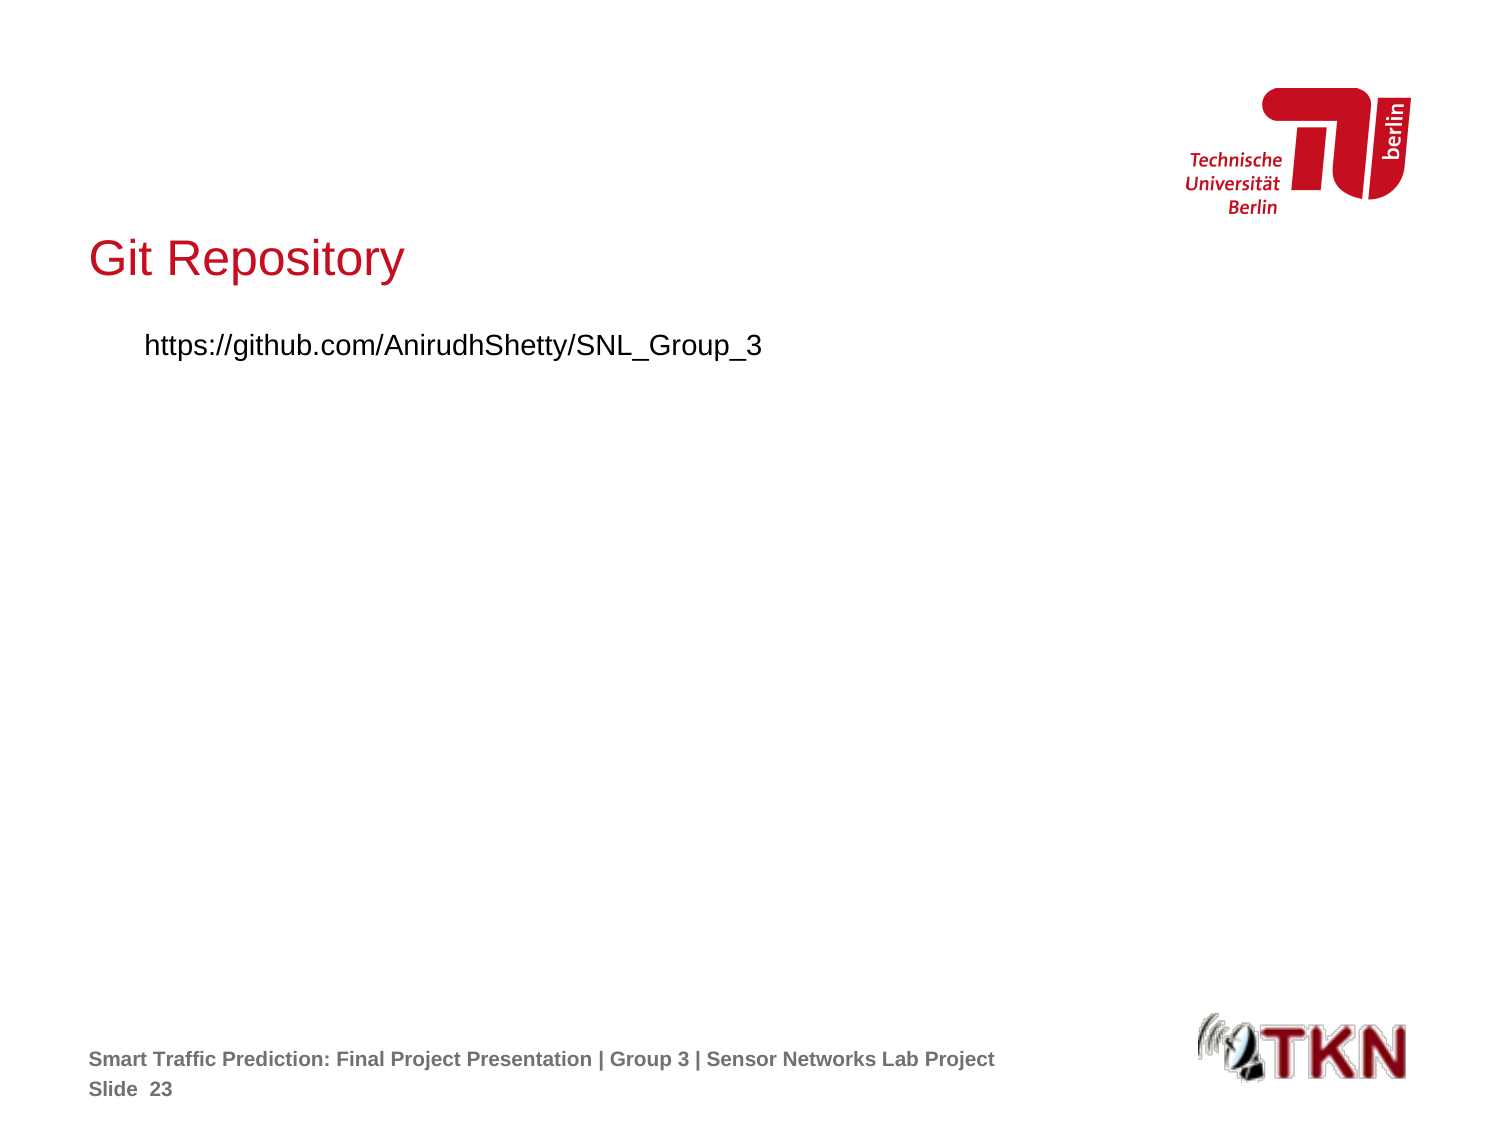

# Git Repository
https://github.com/AnirudhShetty/SNL_Group_3
Smart Traffic Prediction: Final Project Presentation | Group 3 | Sensor Networks Lab Project
Slide